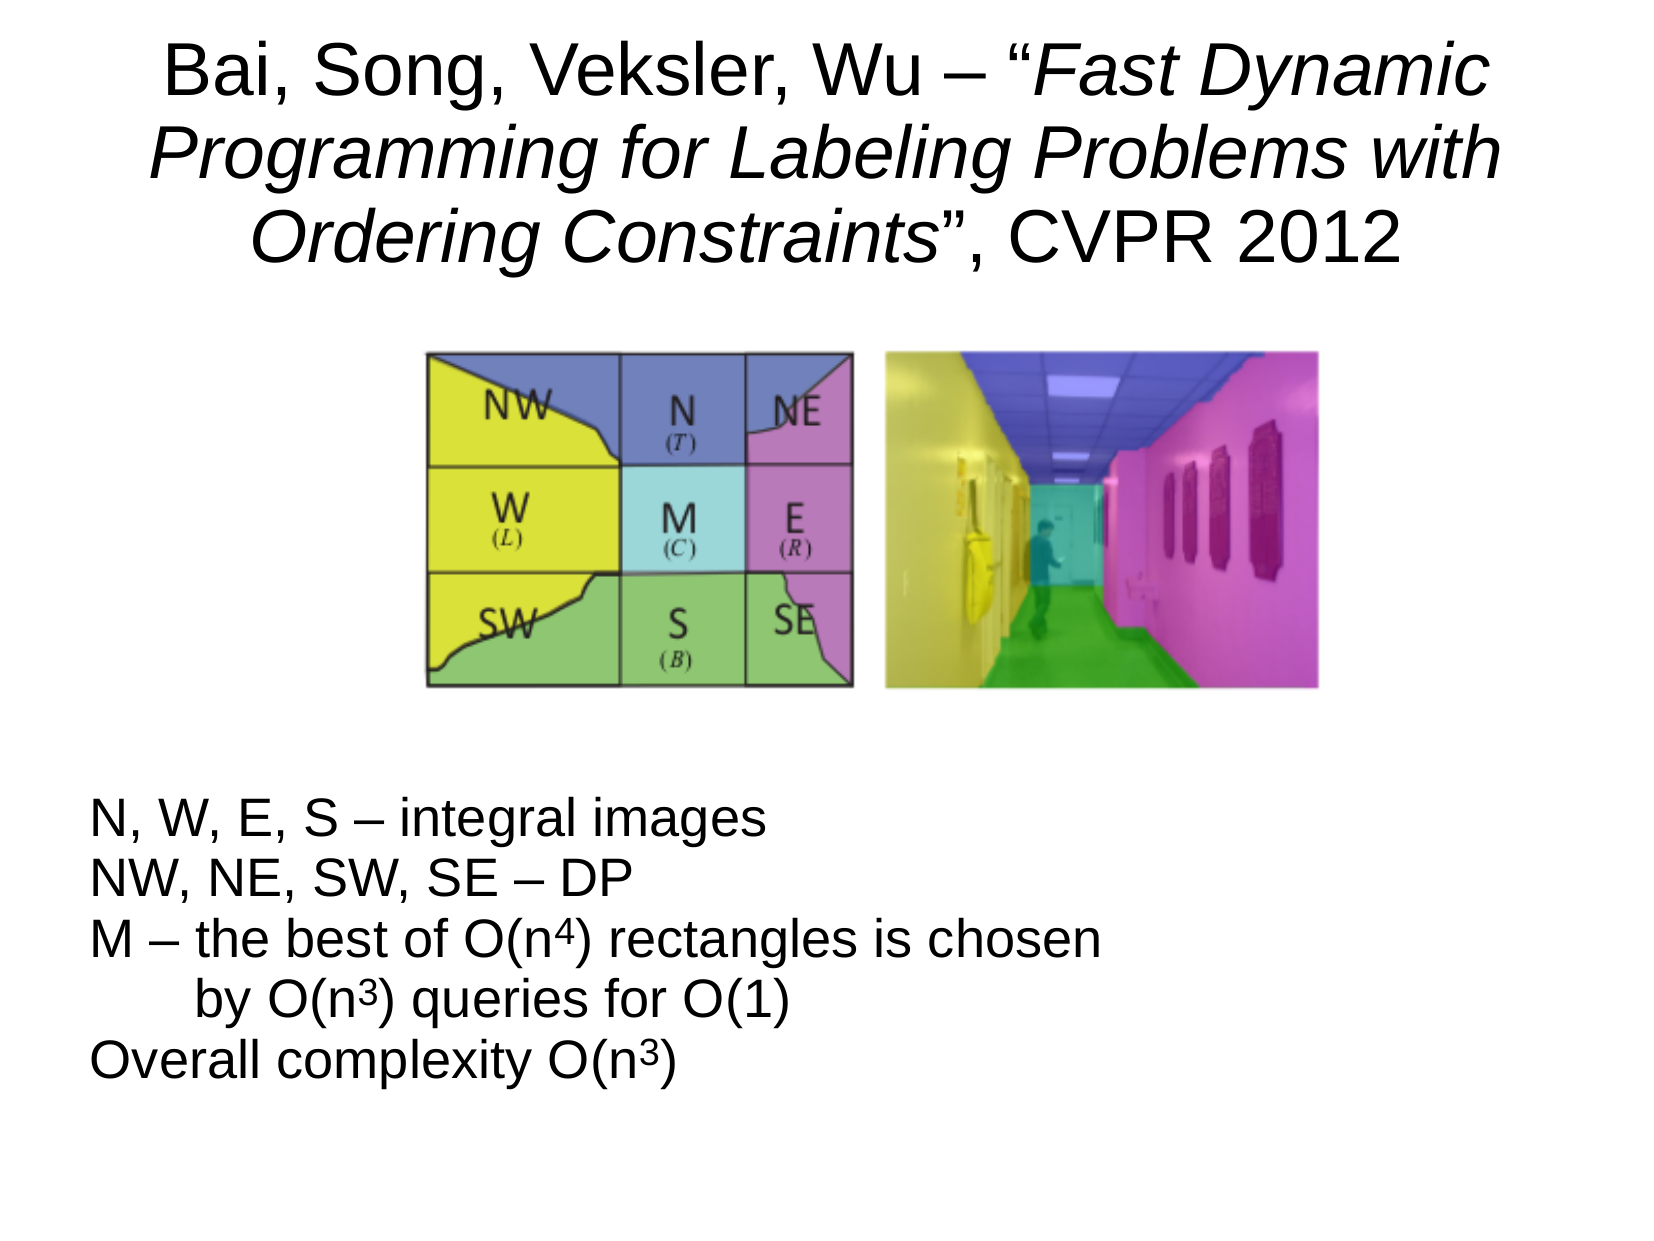

# Bai, Song, Veksler, Wu – “Fast Dynamic Programming for Labeling Problems with Ordering Constraints”, CVPR 2012
N, W, E, S – integral images
NW, NE, SW, SE – DP
M – the best of O(n4) rectangles is chosen
 by O(n3) queries for O(1)
Overall complexity O(n3)